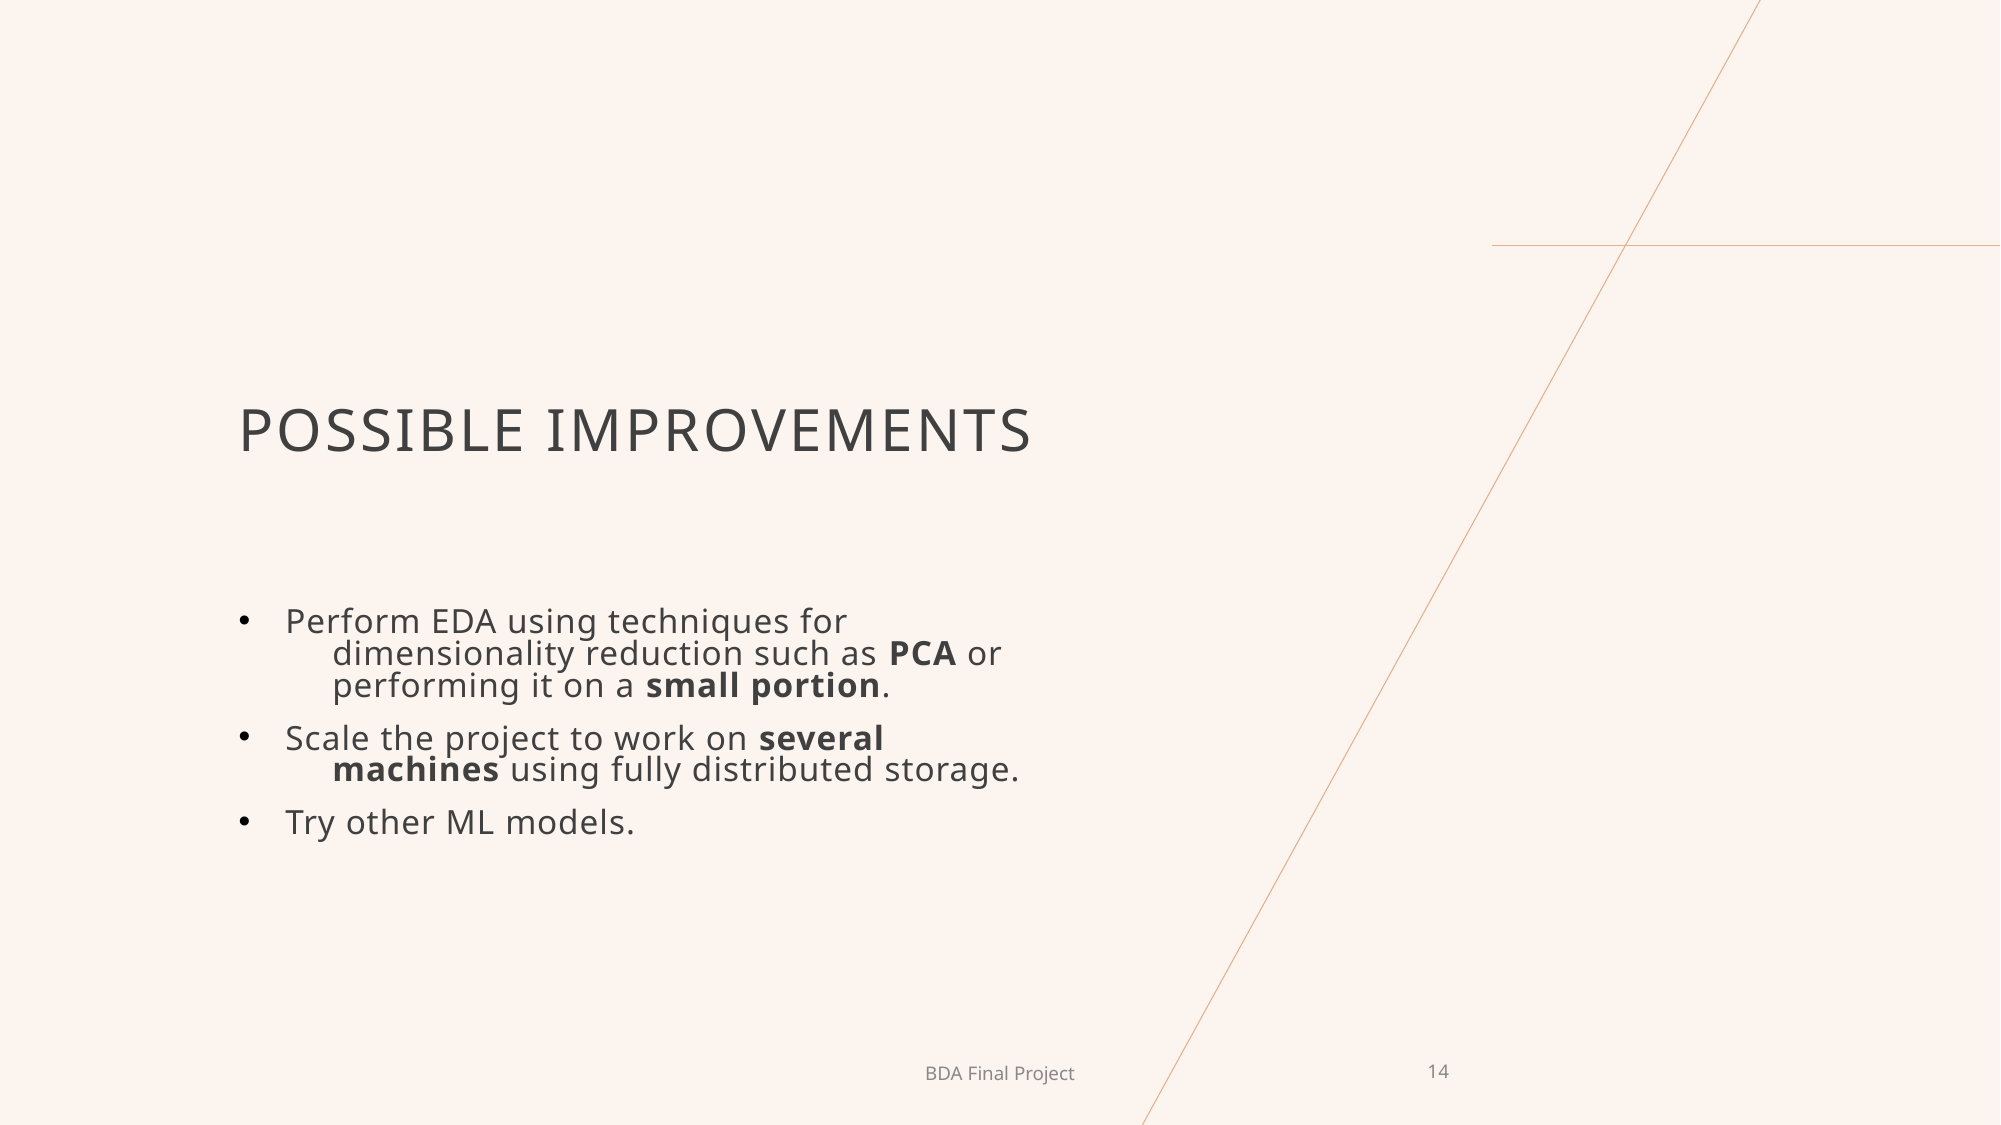

# Possible improvements
Perform EDA using techniques for dimensionality reduction such as PCA or performing it on a small portion.
Scale the project to work on several machines using fully distributed storage.
Try other ML models.
BDA Final Project